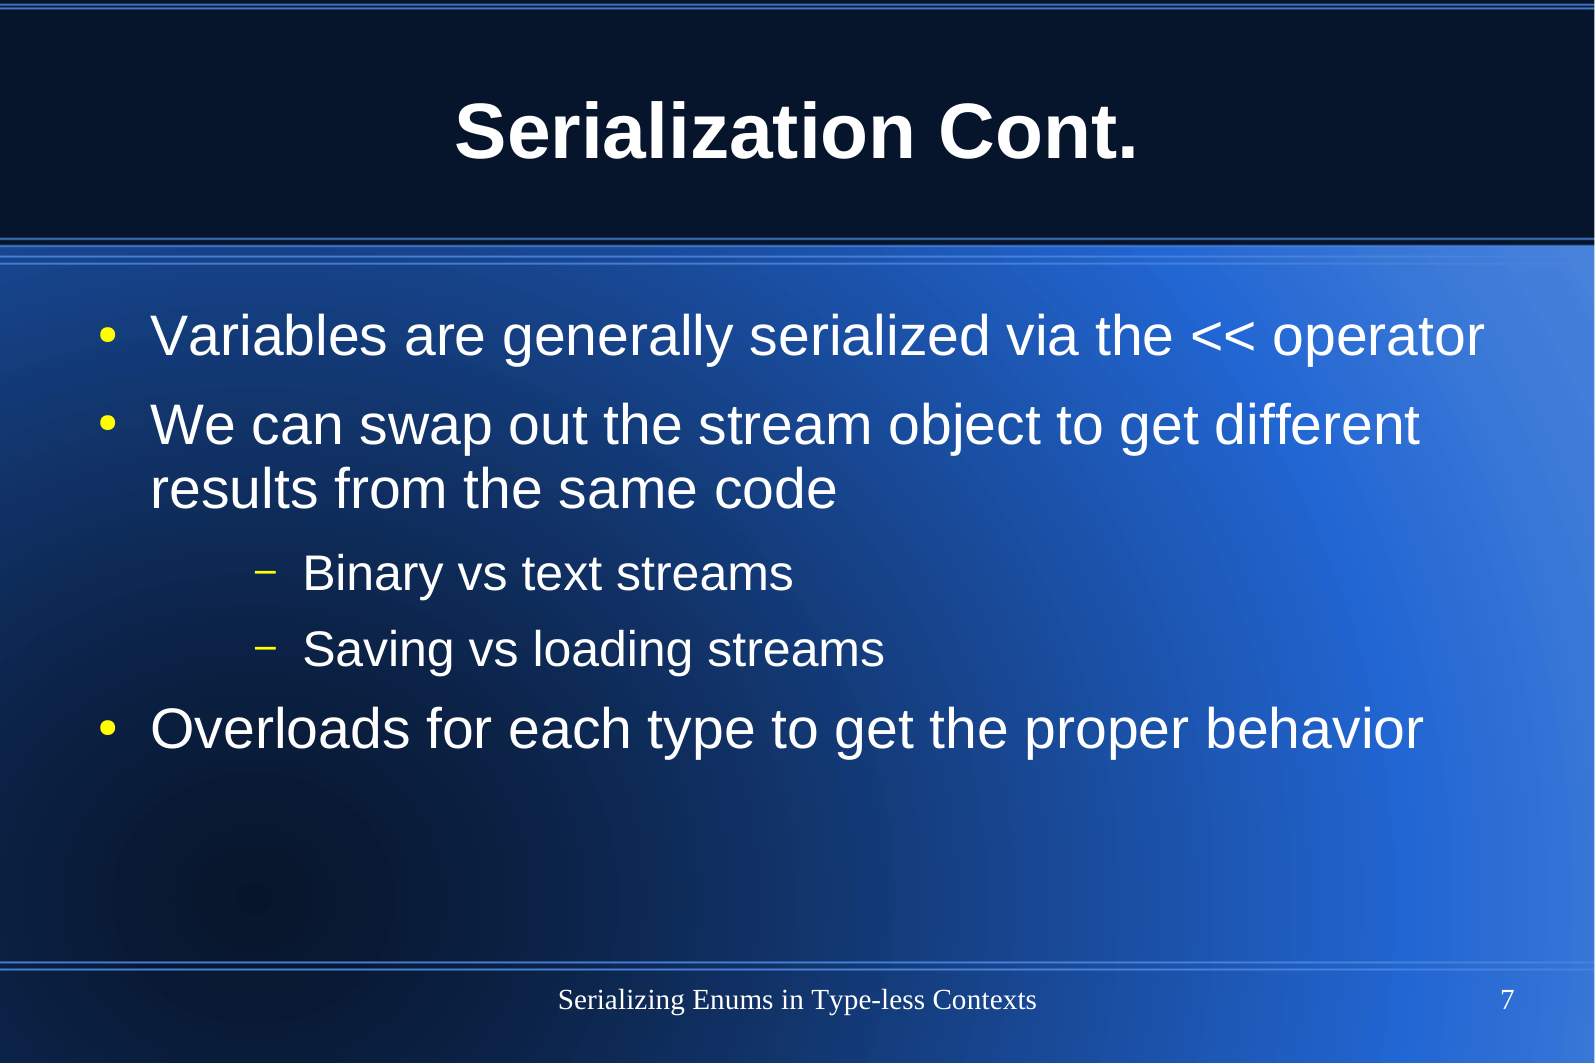

# Serialization Cont.
Variables are generally serialized via the << operator
We can swap out the stream object to get different results from the same code
Binary vs text streams
Saving vs loading streams
Overloads for each type to get the proper behavior
Serializing Enums in Type-less Contexts
7